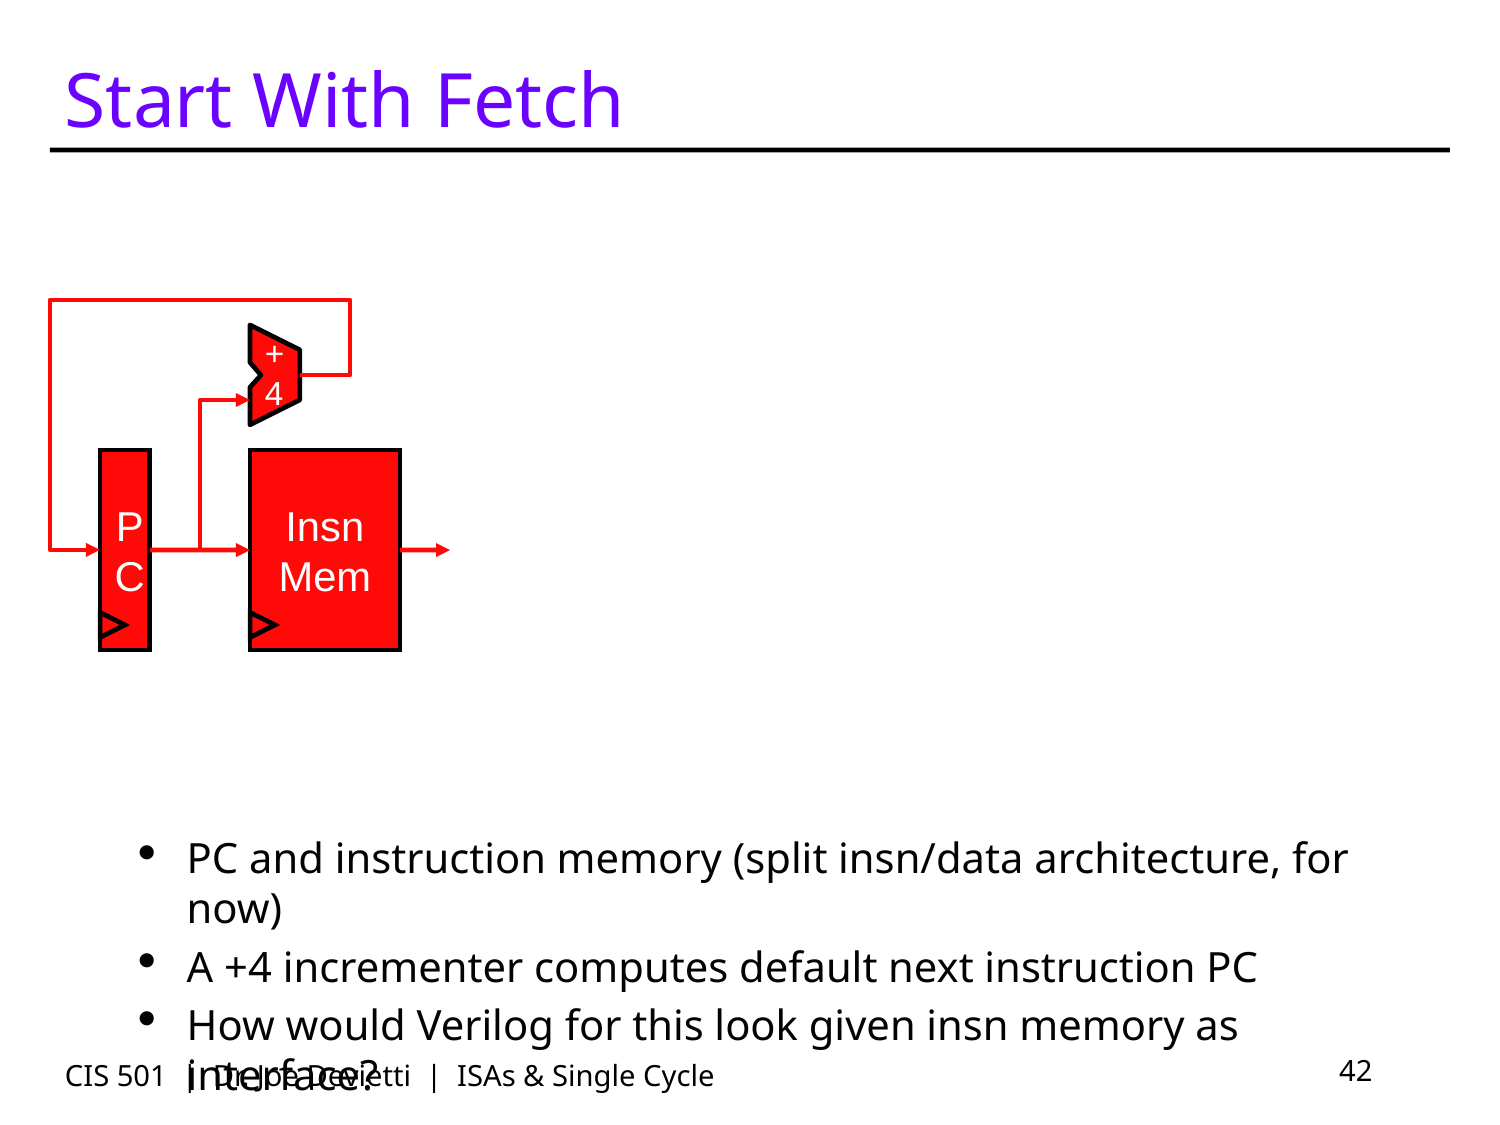

Start With Fetch
+
4
P
C
Insn
Mem
PC and instruction memory (split insn/data architecture, for now)
A +4 incrementer computes default next instruction PC
How would Verilog for this look given insn memory as interface?
CIS 501 | Dr. Joe Devietti | ISAs & Single Cycle